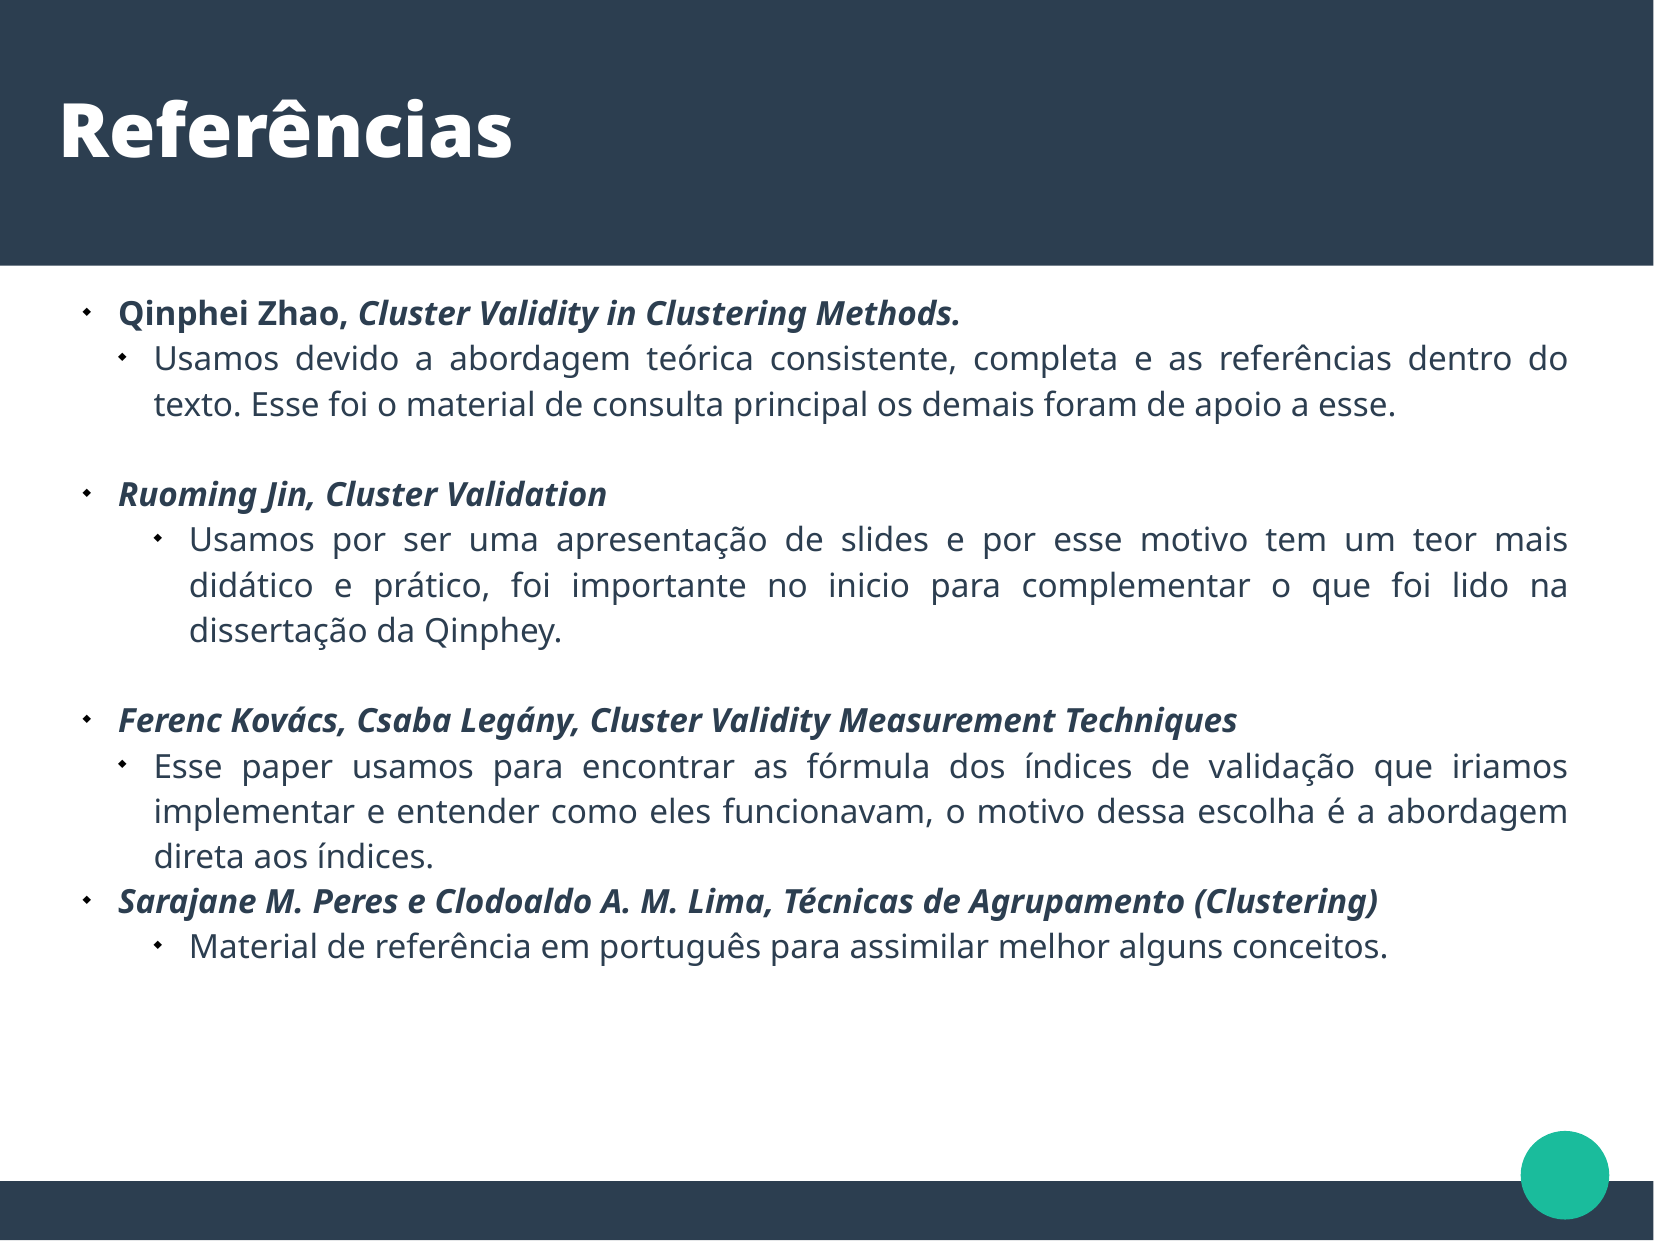

# Referências
Qinphei Zhao, Cluster Validity in Clustering Methods.
Usamos devido a abordagem teórica consistente, completa e as referências dentro do texto. Esse foi o material de consulta principal os demais foram de apoio a esse.
Ruoming Jin, Cluster Validation
Usamos por ser uma apresentação de slides e por esse motivo tem um teor mais didático e prático, foi importante no inicio para complementar o que foi lido na dissertação da Qinphey.
Ferenc Kovács, Csaba Legány, Cluster Validity Measurement Techniques
Esse paper usamos para encontrar as fórmula dos índices de validação que iriamos implementar e entender como eles funcionavam, o motivo dessa escolha é a abordagem direta aos índices.
Sarajane M. Peres e Clodoaldo A. M. Lima, Técnicas de Agrupamento (Clustering)
Material de referência em português para assimilar melhor alguns conceitos.